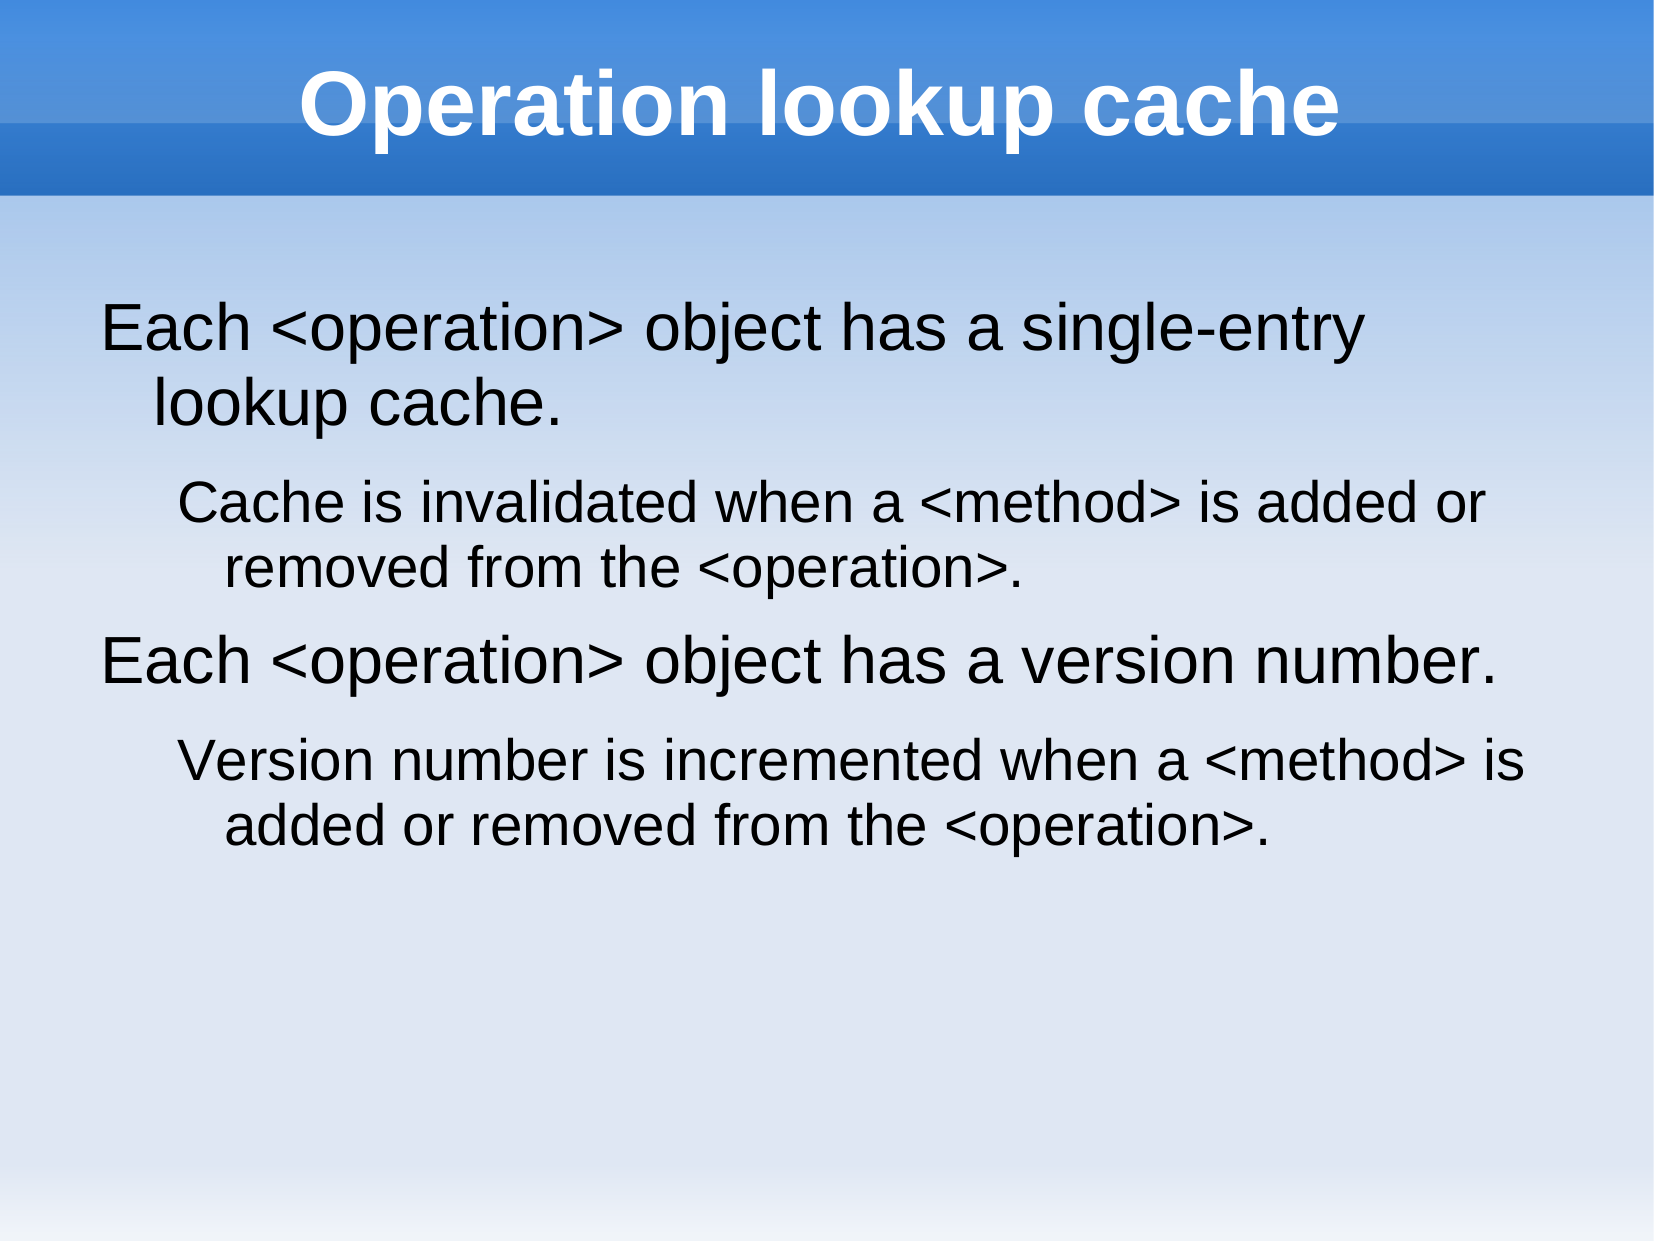

# Operation lookup cache
Each <operation> object has a single-entry lookup cache.
Cache is invalidated when a <method> is added or removed from the <operation>.
Each <operation> object has a version number.
Version number is incremented when a <method> is added or removed from the <operation>.